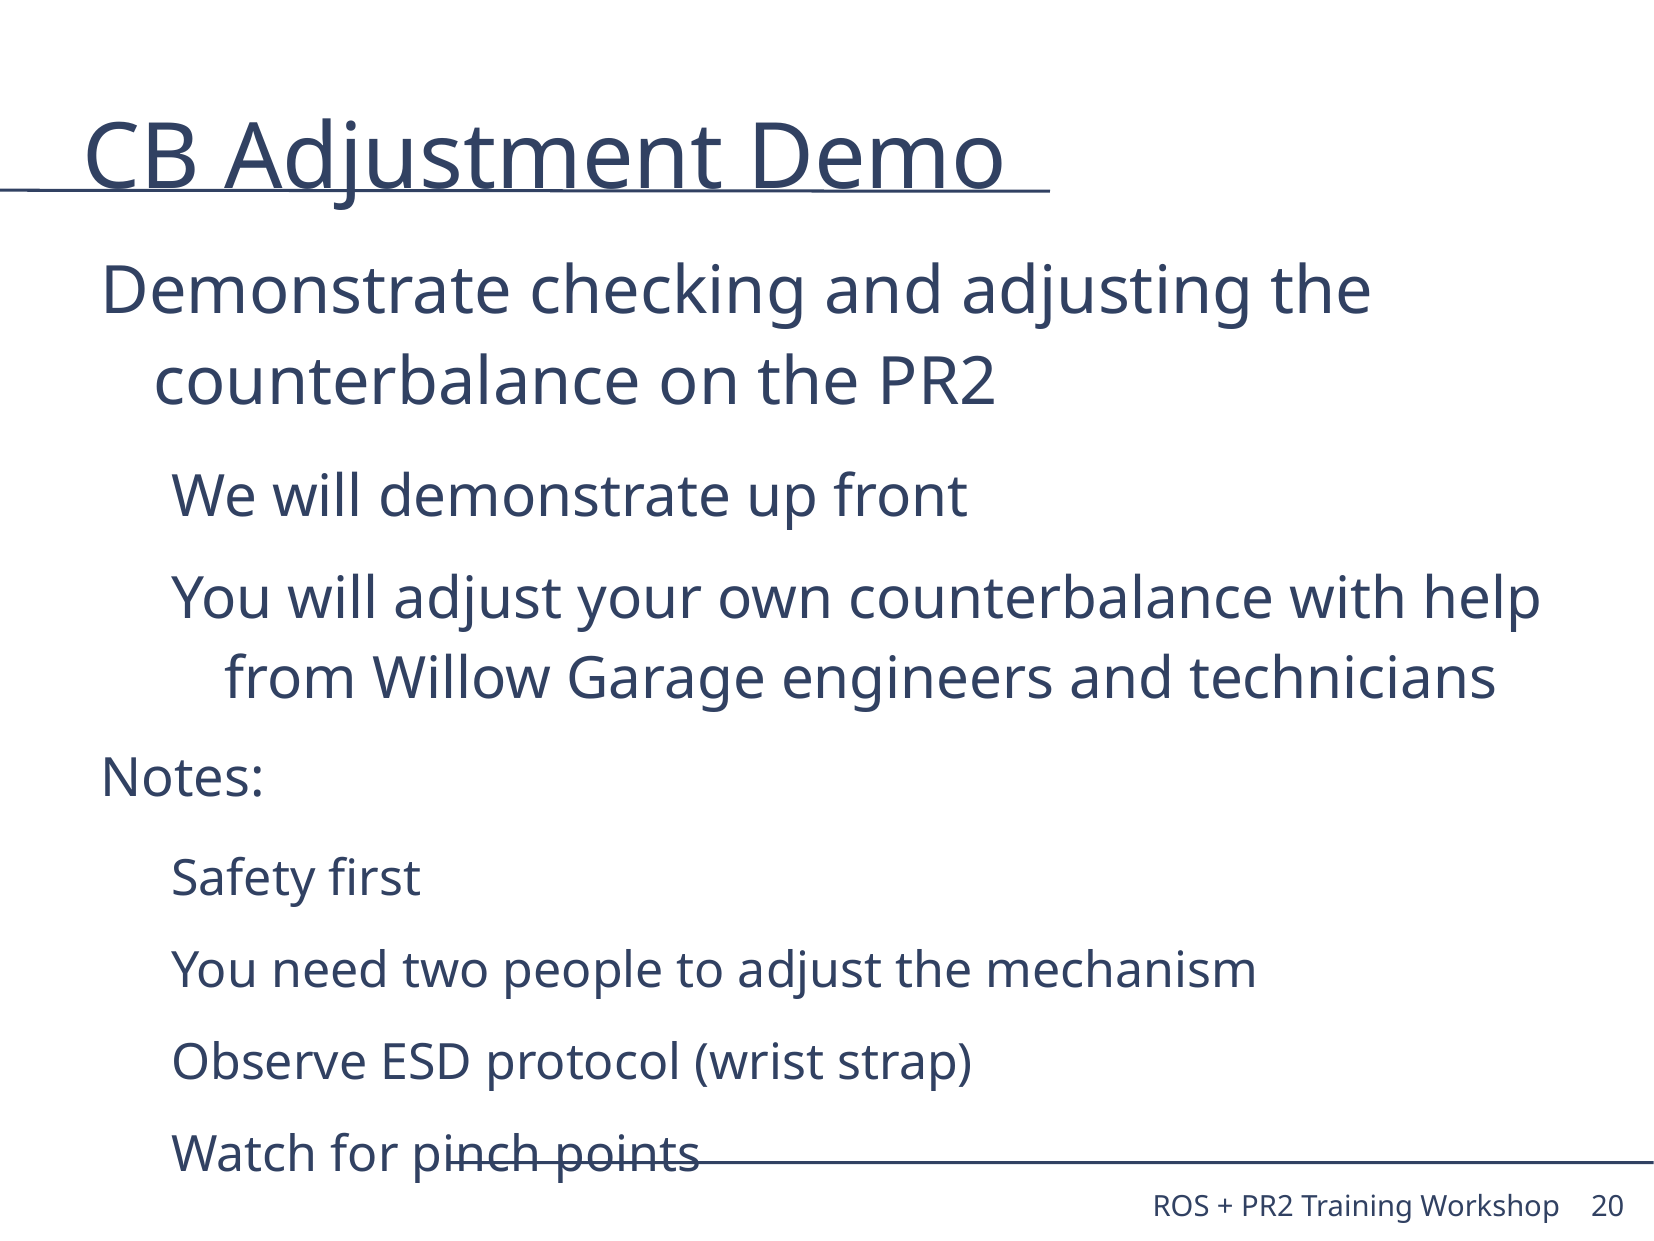

# CB Adjustment Demo
Demonstrate checking and adjusting the counterbalance on the PR2
We will demonstrate up front
You will adjust your own counterbalance with help from Willow Garage engineers and technicians
Notes:
Safety first
You need two people to adjust the mechanism
Observe ESD protocol (wrist strap)
Watch for pinch points